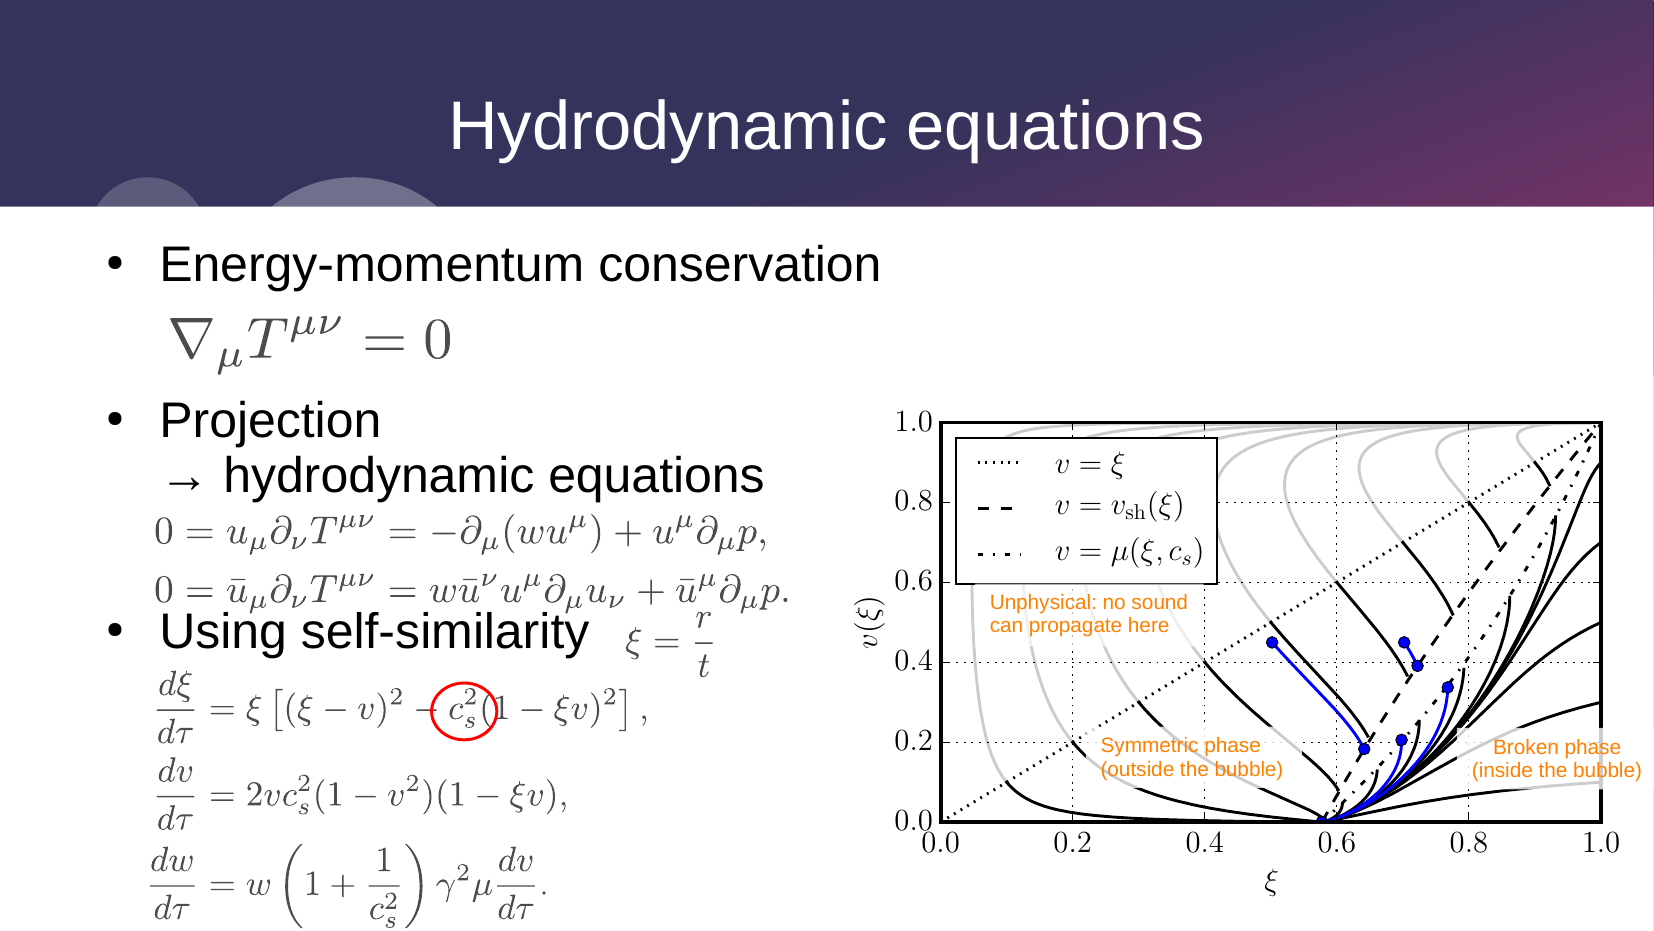

# Hydrodynamic equations
Energy-momentum conservation
Projection
→ hydrodynamic equations
Using self-similarity
Unphysical: no sound
can propagate here
Symmetric phase
(outside the bubble)
Broken phase
(inside the bubble)